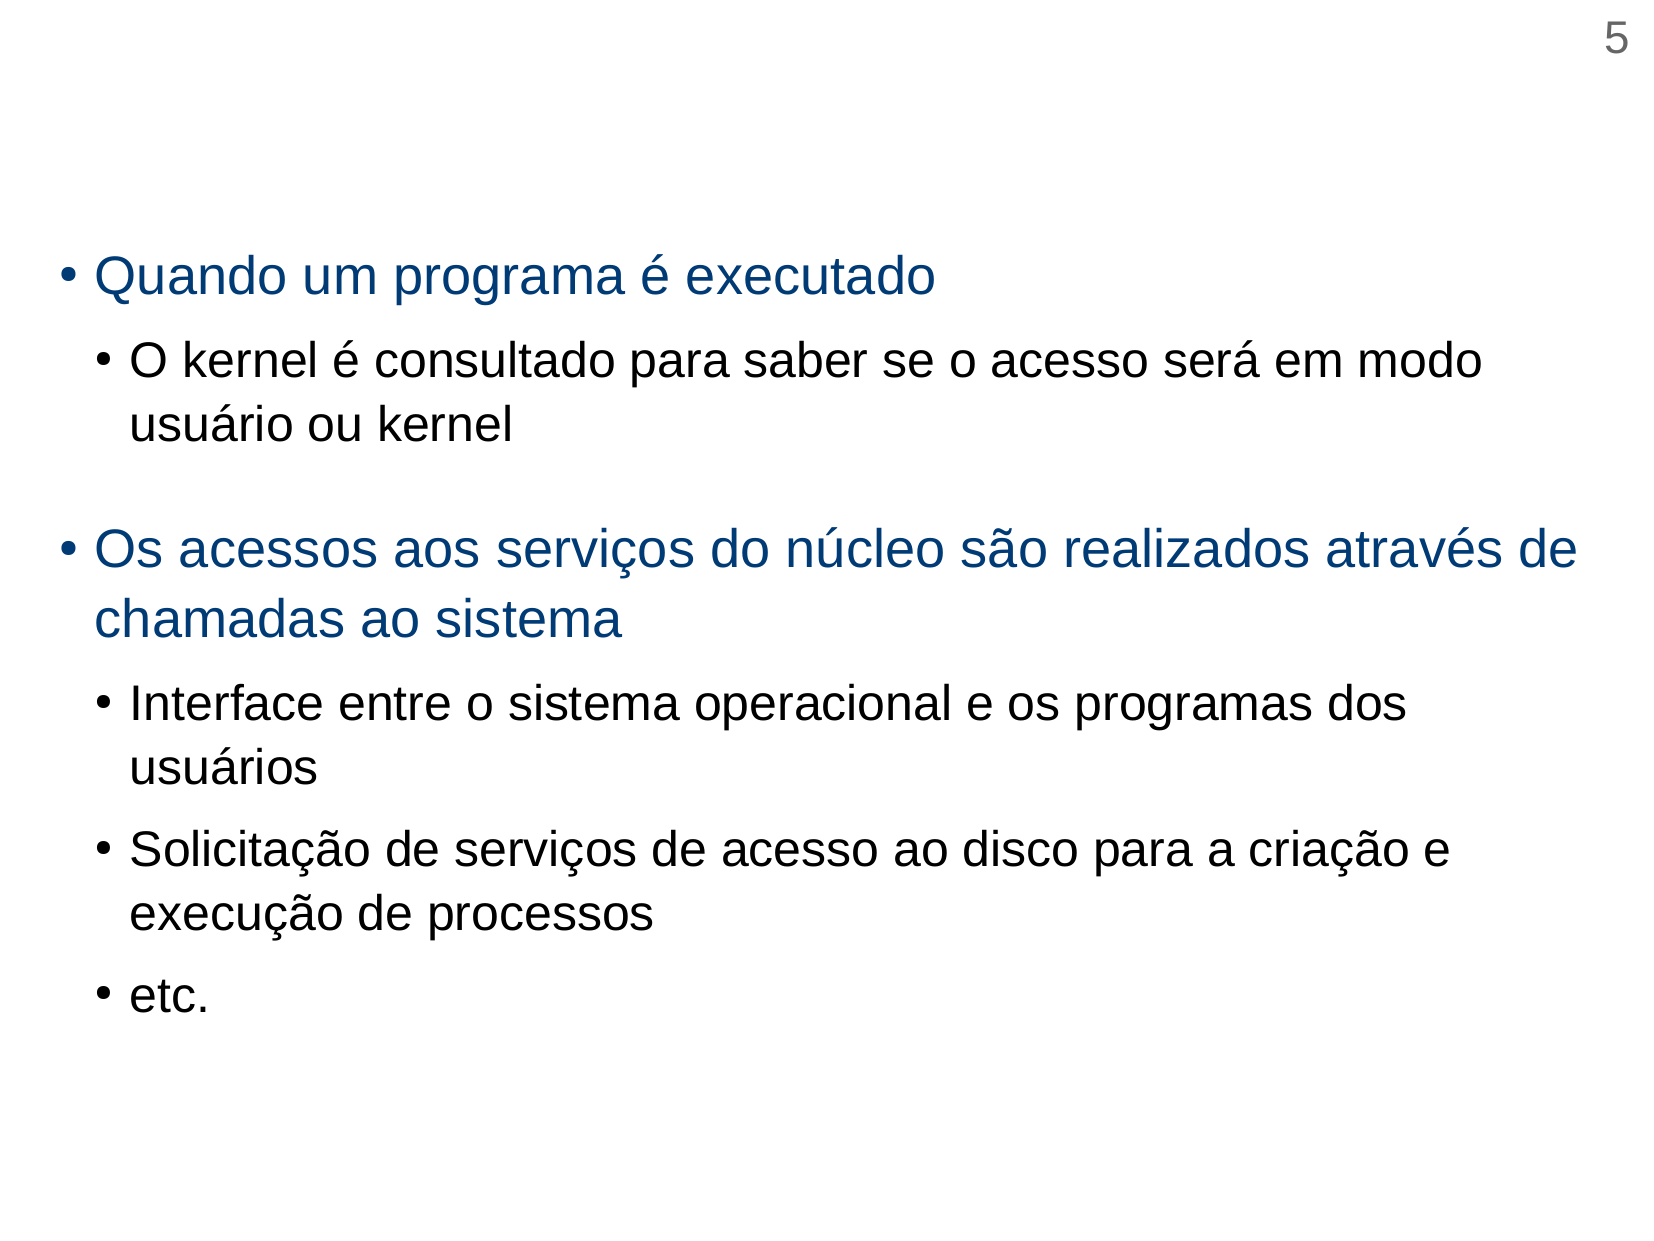

5
#
Quando um programa é executado
O kernel é consultado para saber se o acesso será em modo usuário ou kernel
Os acessos aos serviços do núcleo são realizados através de chamadas ao sistema
Interface entre o sistema operacional e os programas dos usuários
Solicitação de serviços de acesso ao disco para a criação e execução de processos
etc.